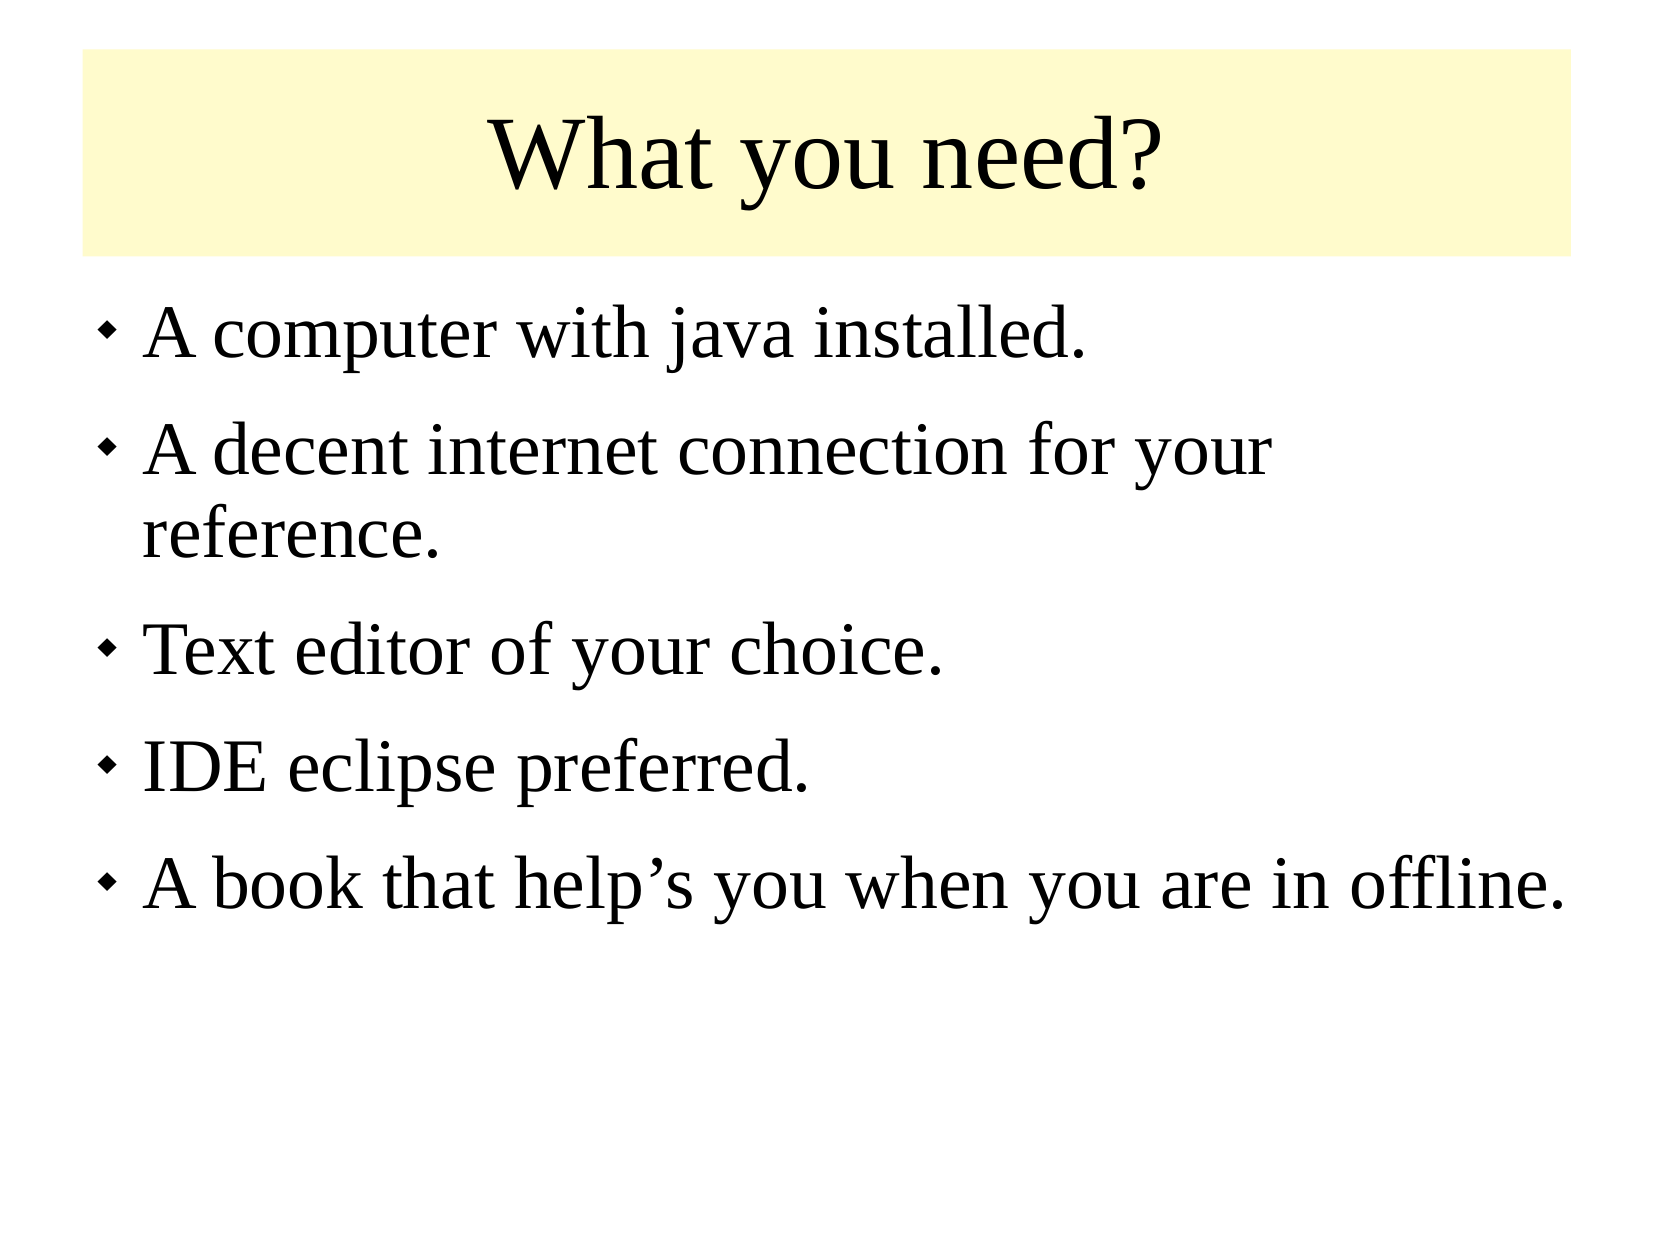

# What you need?
A computer with java installed.
A decent internet connection for your reference.
Text editor of your choice.
IDE eclipse preferred.
A book that help’s you when you are in offline.